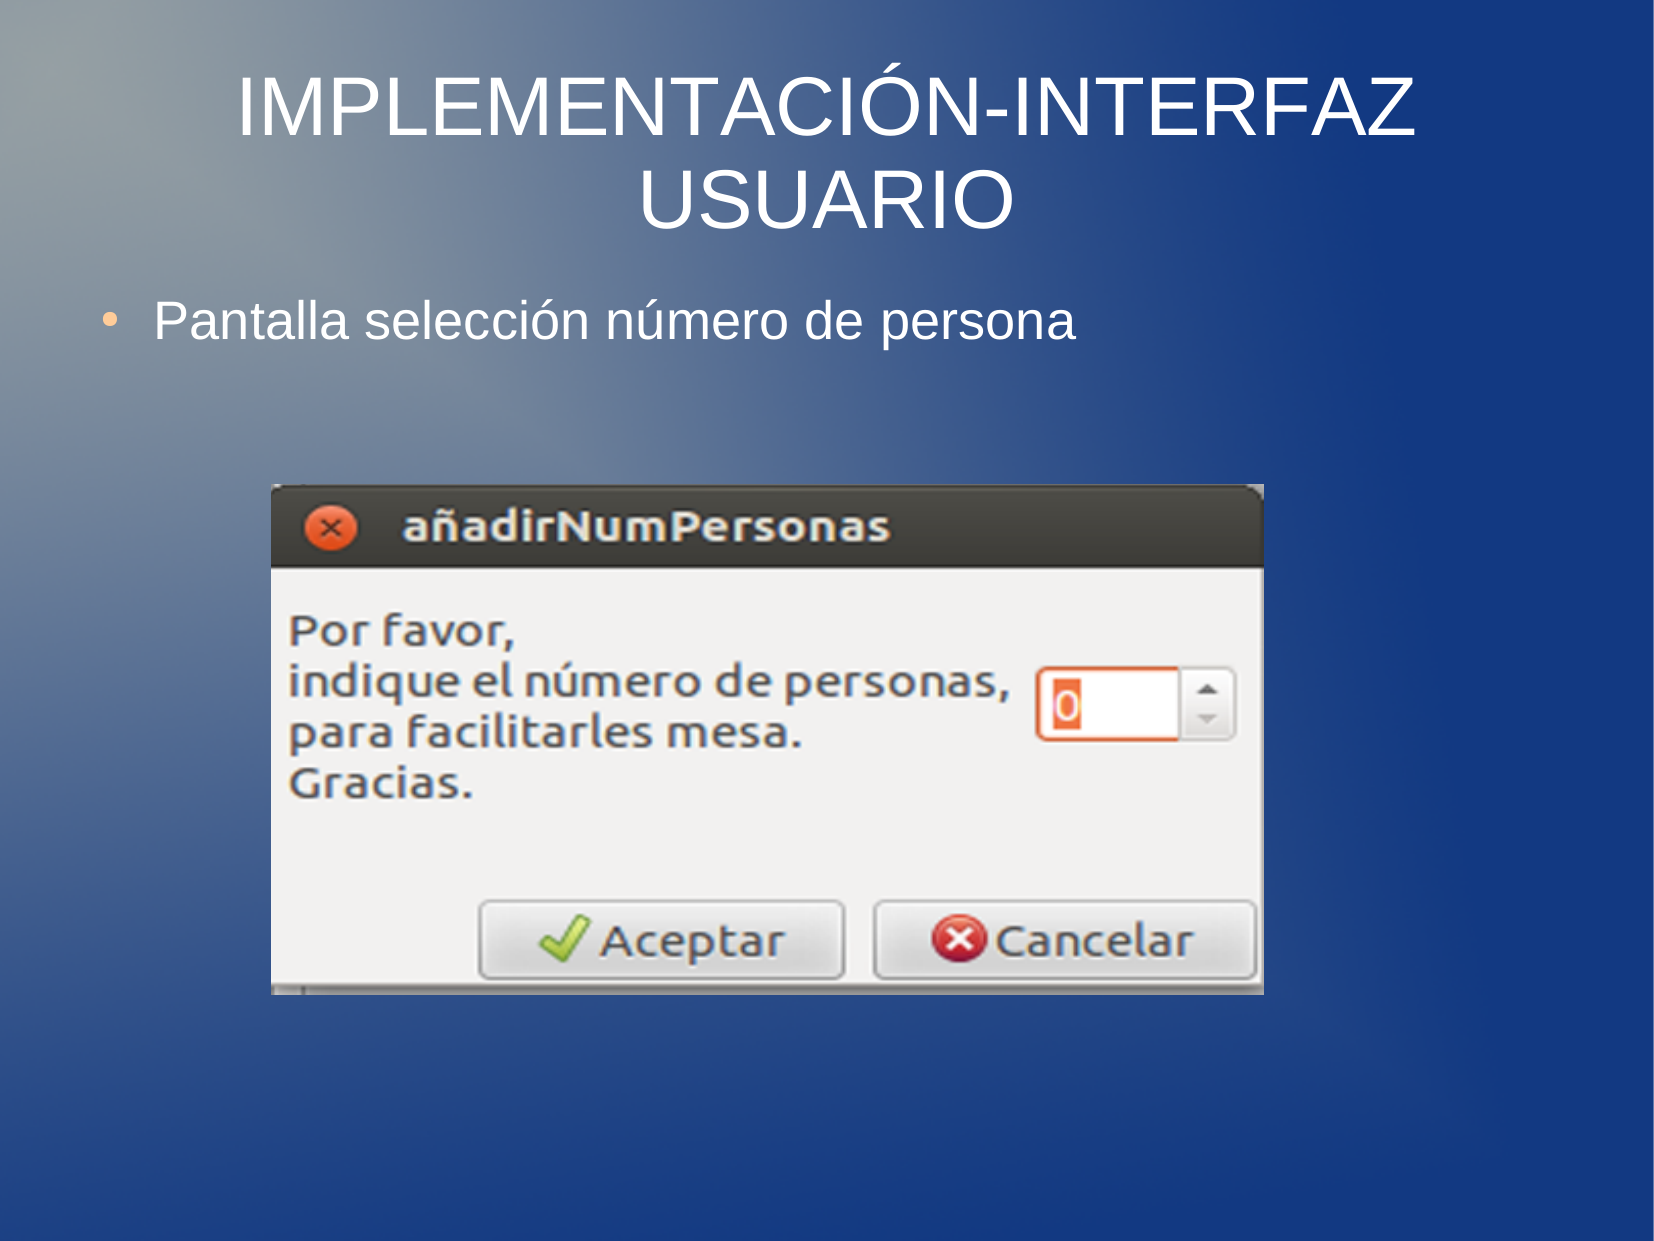

# IMPLEMENTACIÓN-INTERFAZ USUARIO
Pantalla selección número de persona